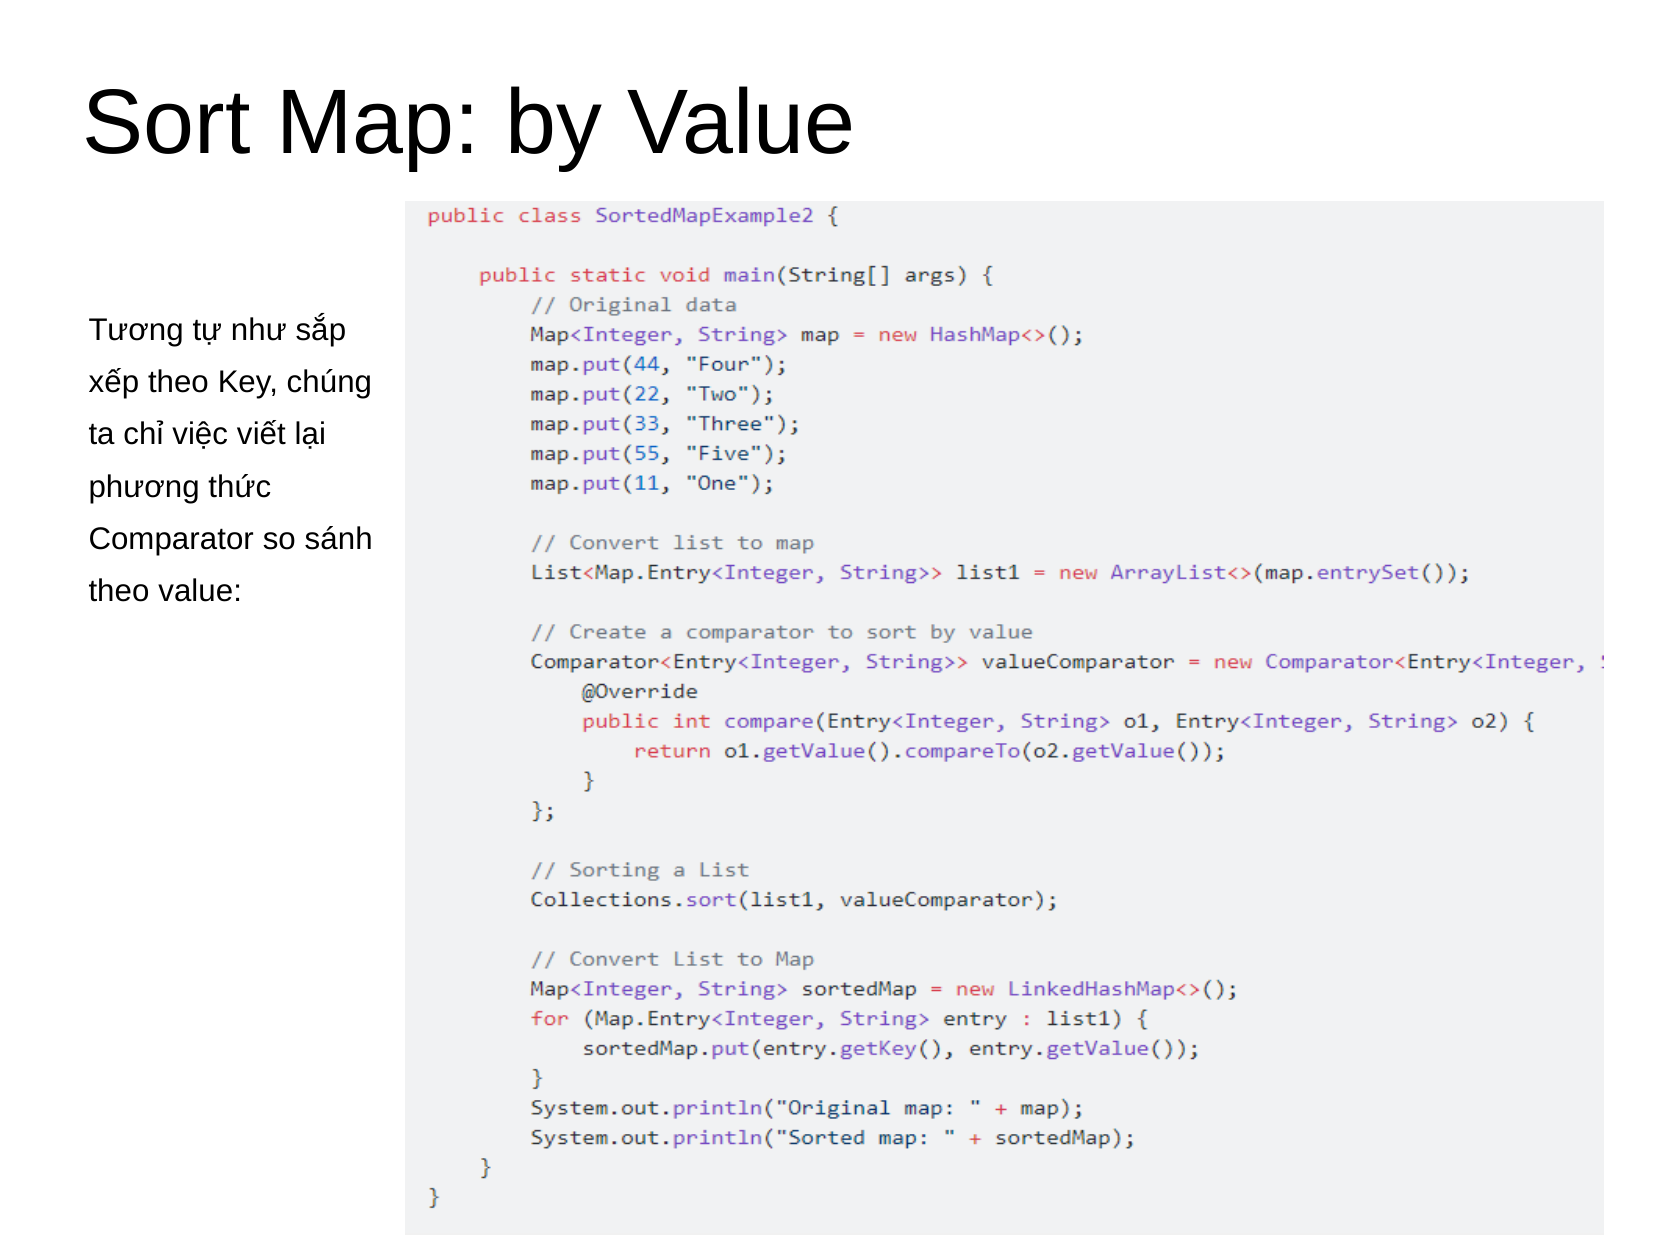

# Sort Map: by Value
Tương tự như sắp xếp theo Key, chúng ta chỉ việc viết lại phương thức Comparator so sánh theo value: